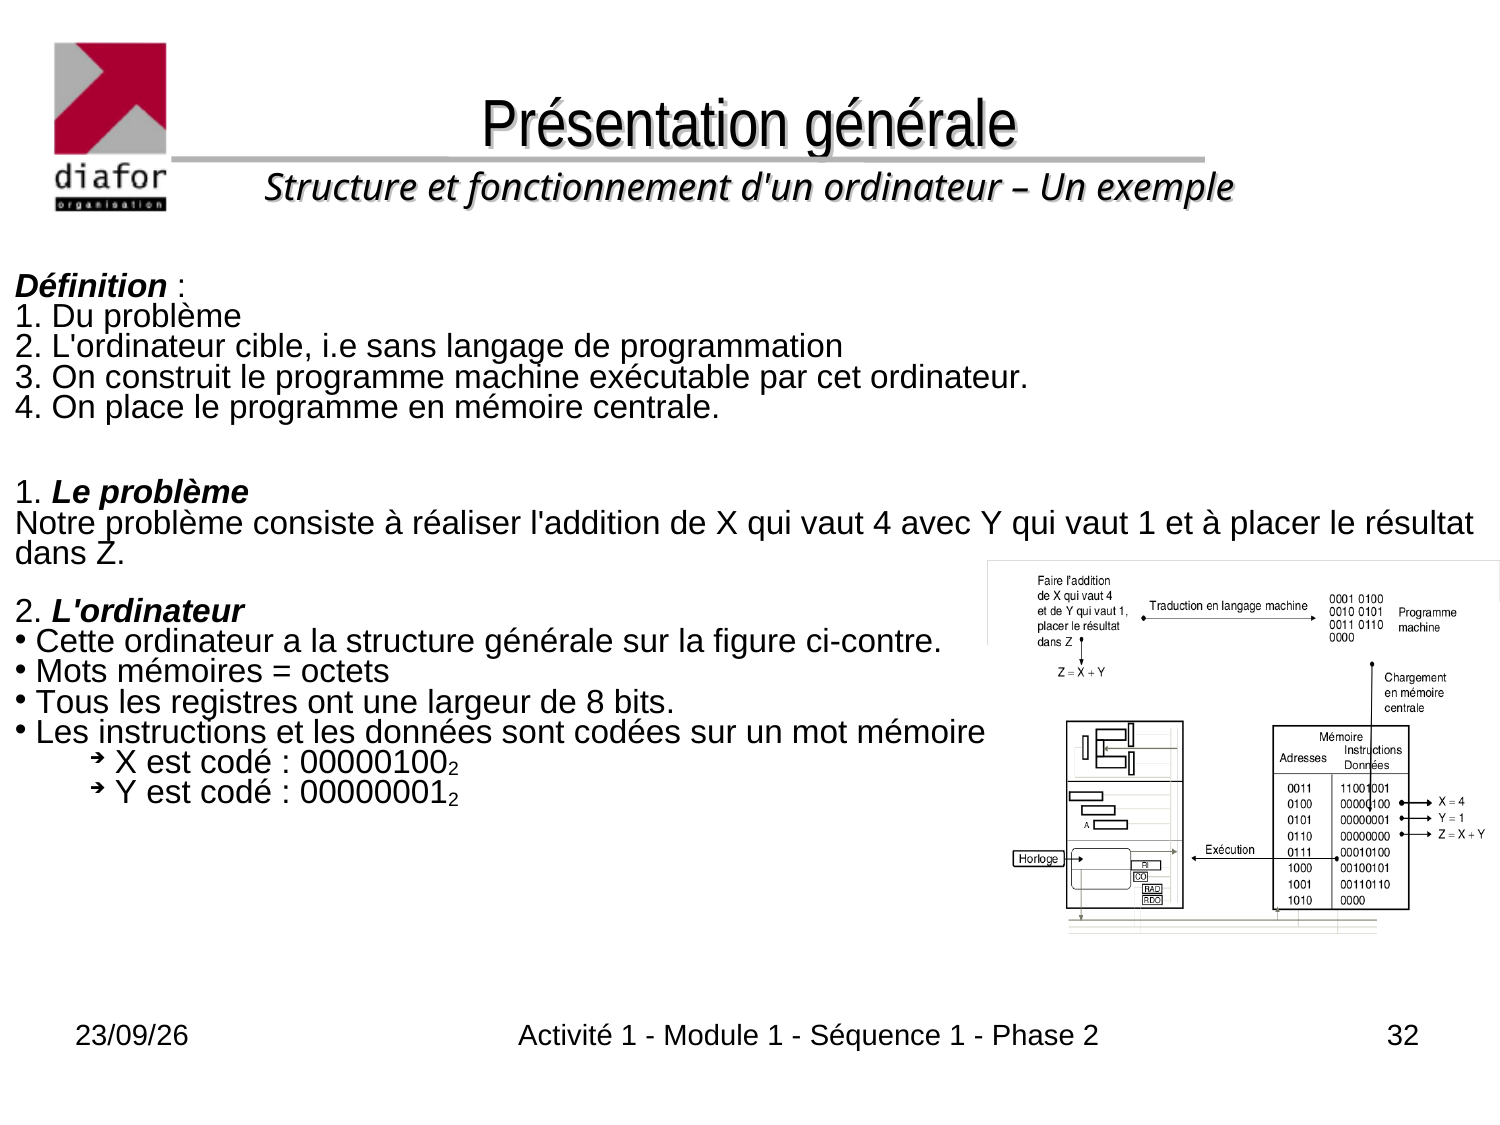

# Présentation générale Structure et fonctionnement d'un ordinateur – Un exemple
Définition :
 Du problème
 L'ordinateur cible, i.e sans langage de programmation
 On construit le programme machine exécutable par cet ordinateur.
 On place le programme en mémoire centrale.
1. Le problème
Notre problème consiste à réaliser l'addition de X qui vaut 4 avec Y qui vaut 1 et à placer le résultat dans Z.
2. L'ordinateur
 Cette ordinateur a la structure générale sur la figure ci-contre.
 Mots mémoires = octets
 Tous les registres ont une largeur de 8 bits.
 Les instructions et les données sont codées sur un mot mémoire :
 X est codé : 000001002
 Y est codé : 000000012
Activité 1 - Module 1 - Séquence 1 - Phase 2
32